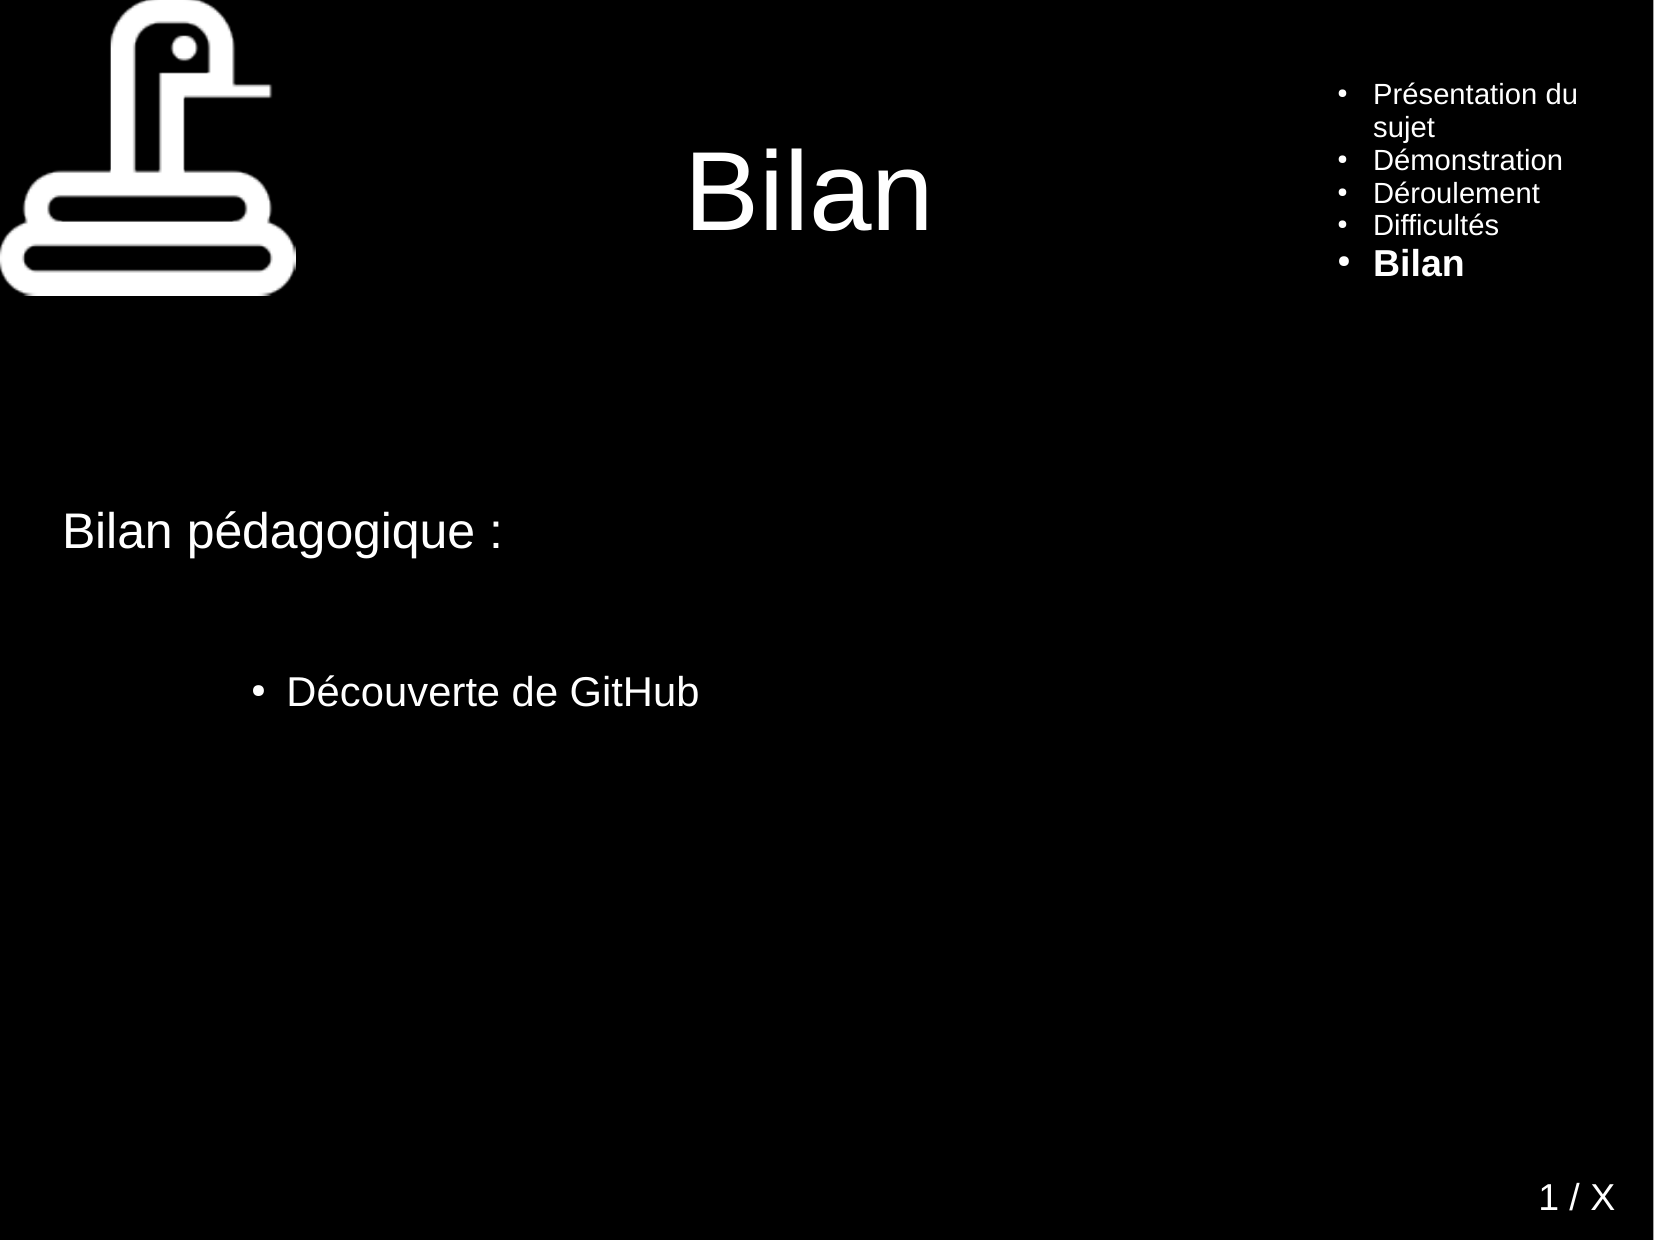

Présentation du sujet
Démonstration
Déroulement
Difficultés
Bilan
# Bilan
Bilan pédagogique :
Découverte de GitHub
1 / X